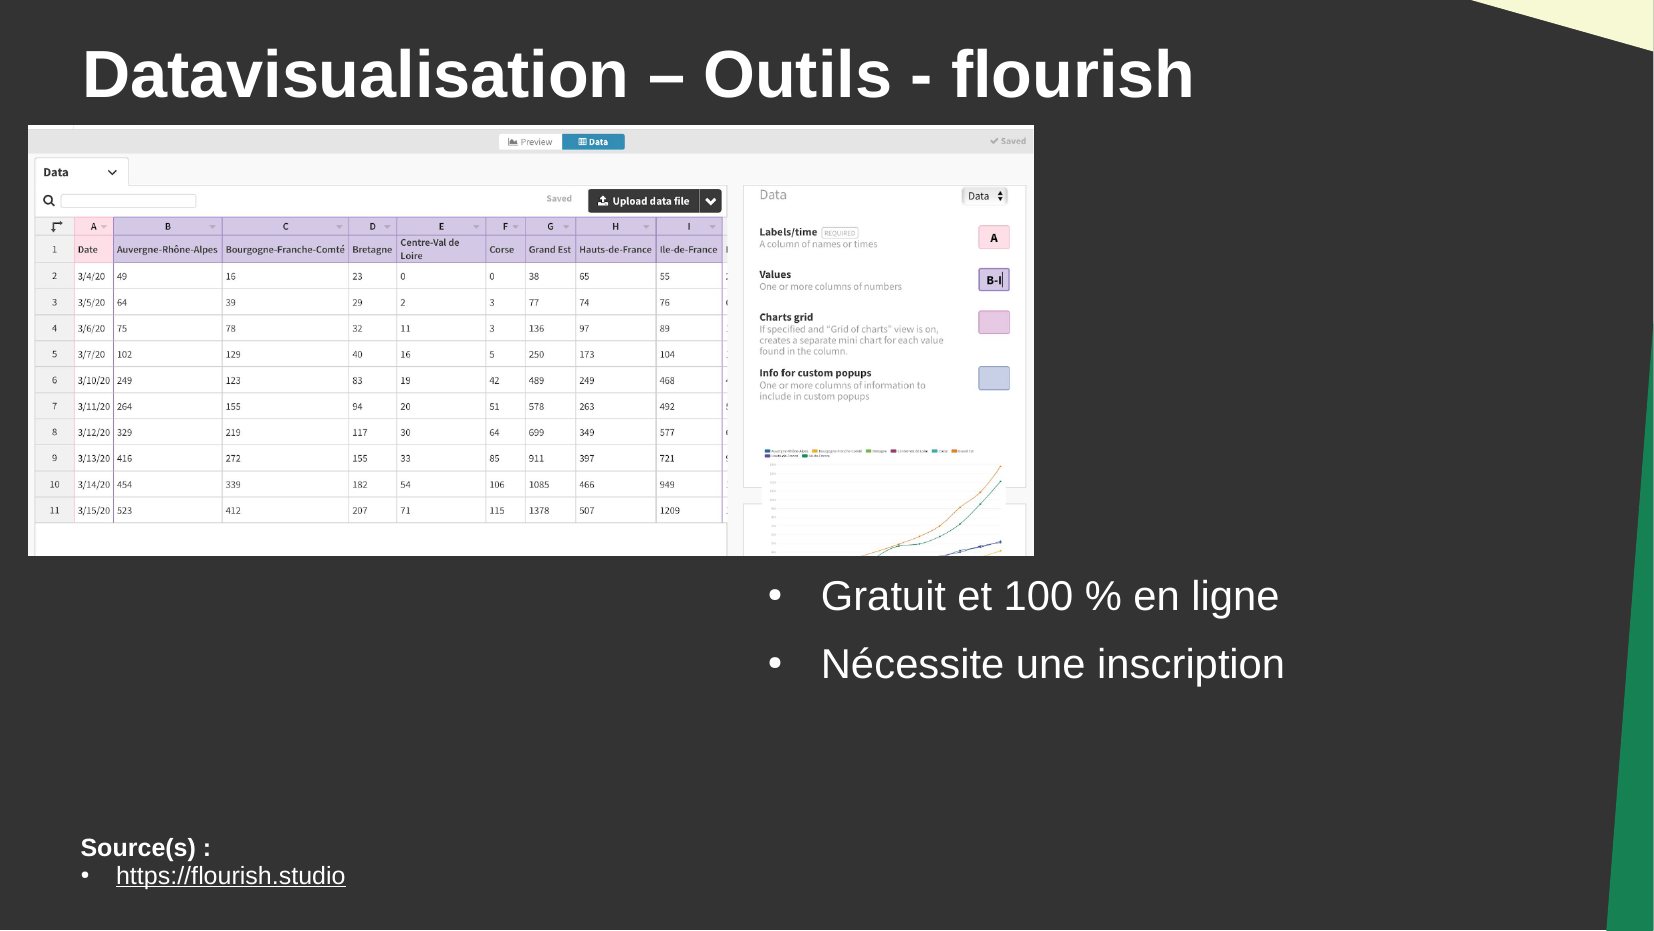

# Datavisualisation – Outils - flourish
Gratuit et 100 % en ligne
Nécessite une inscription
Source(s) :
https://flourish.studio